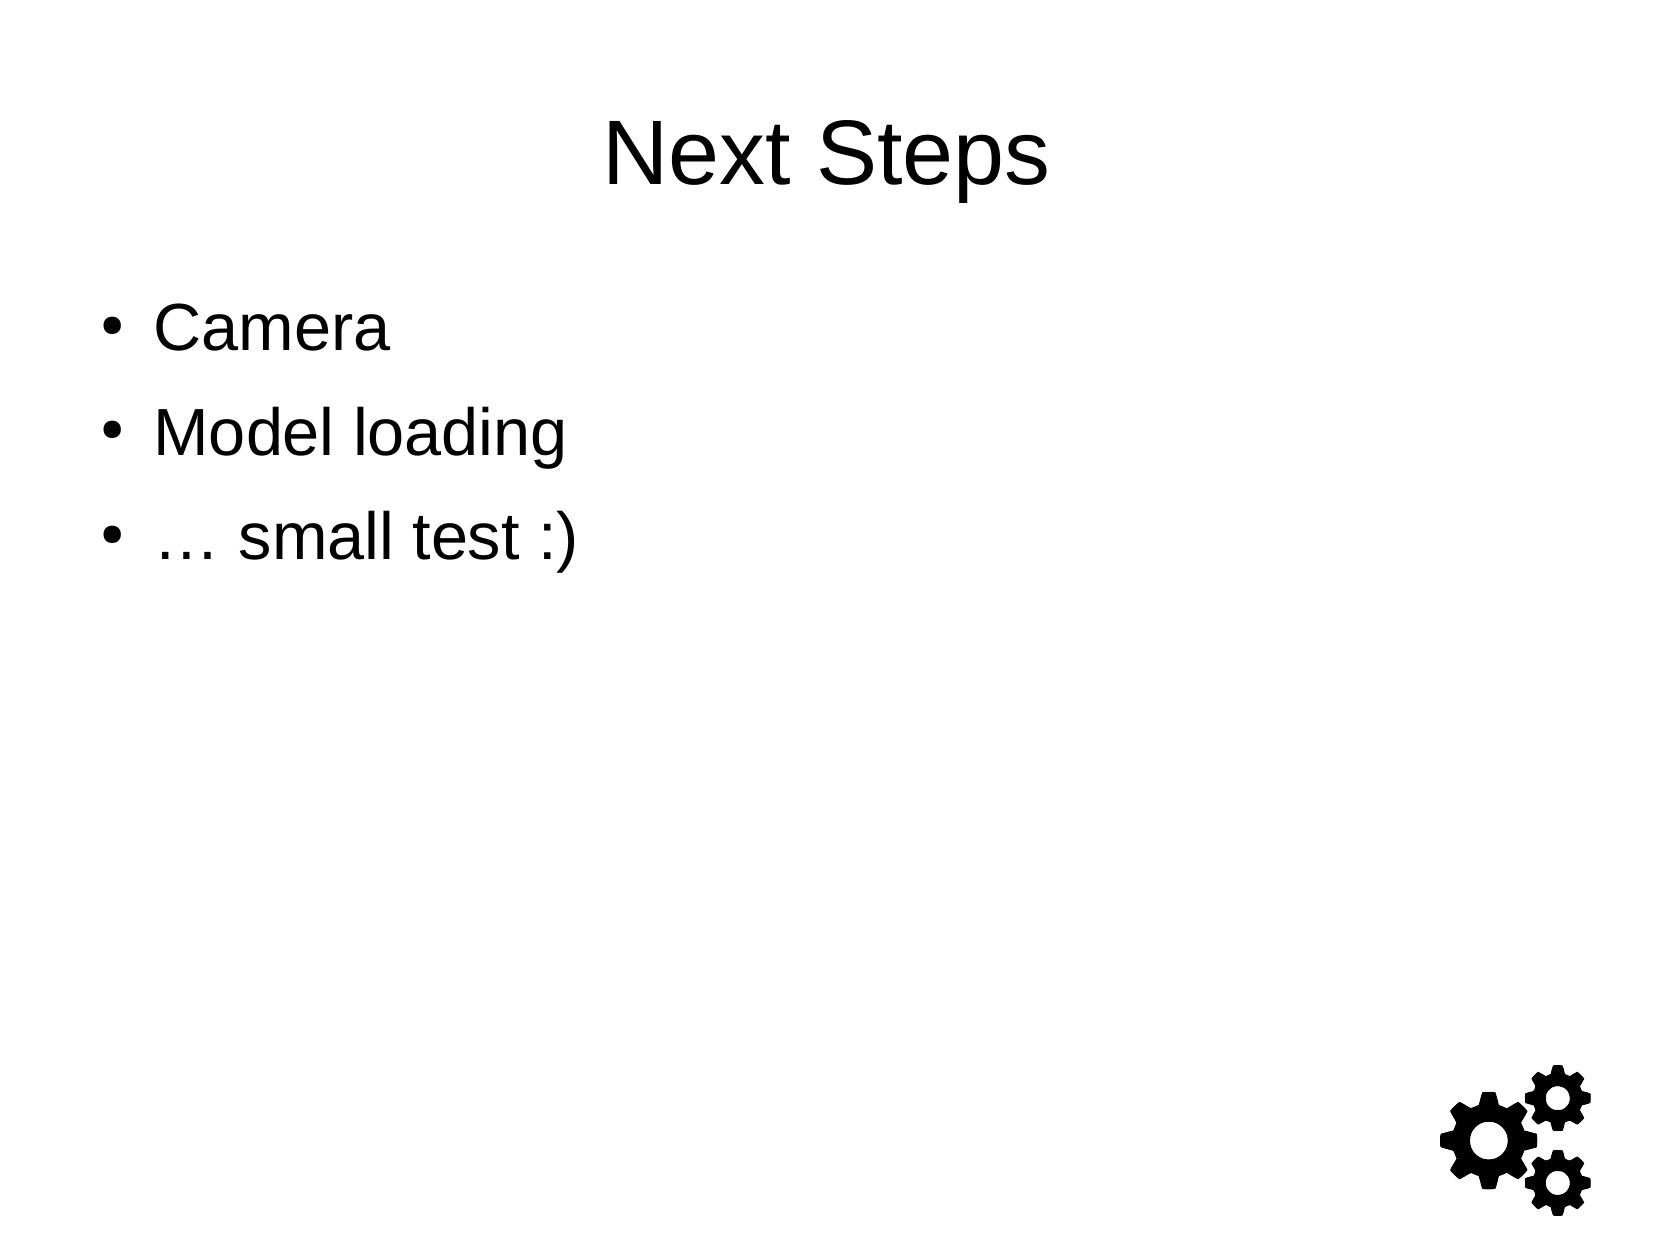

# Next Steps
Camera
Model loading
… small test :)